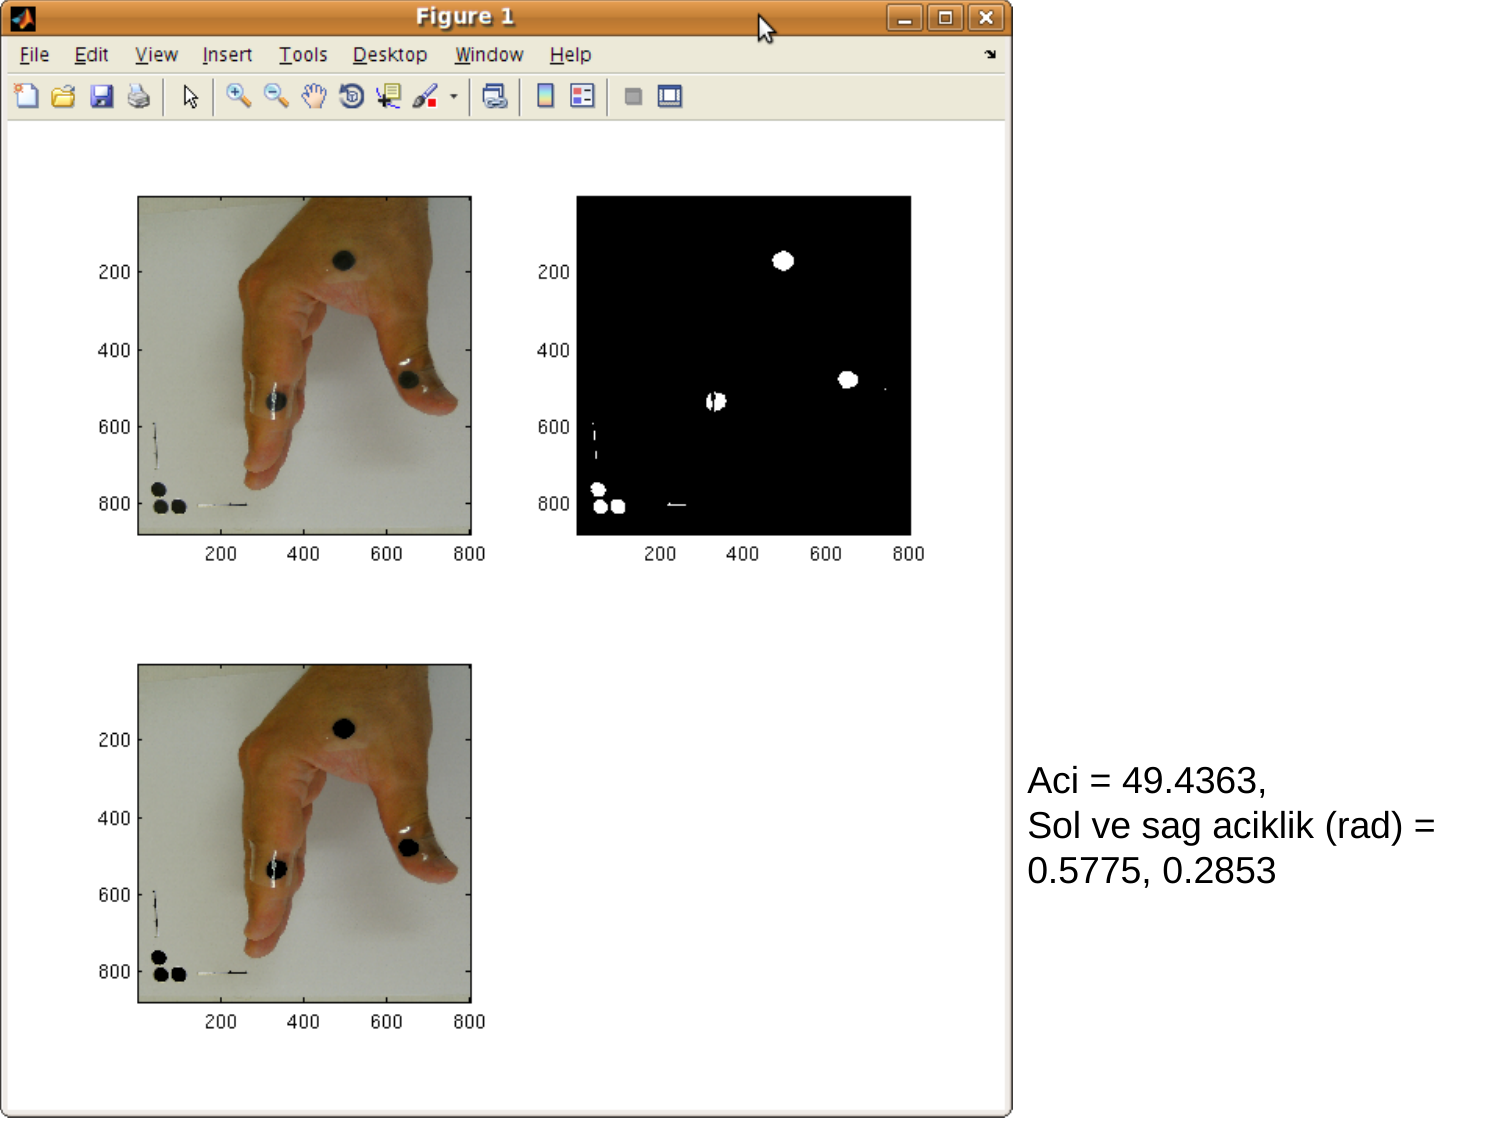

Aci = 49.4363,
Sol ve sag aciklik (rad) =
0.5775, 0.2853